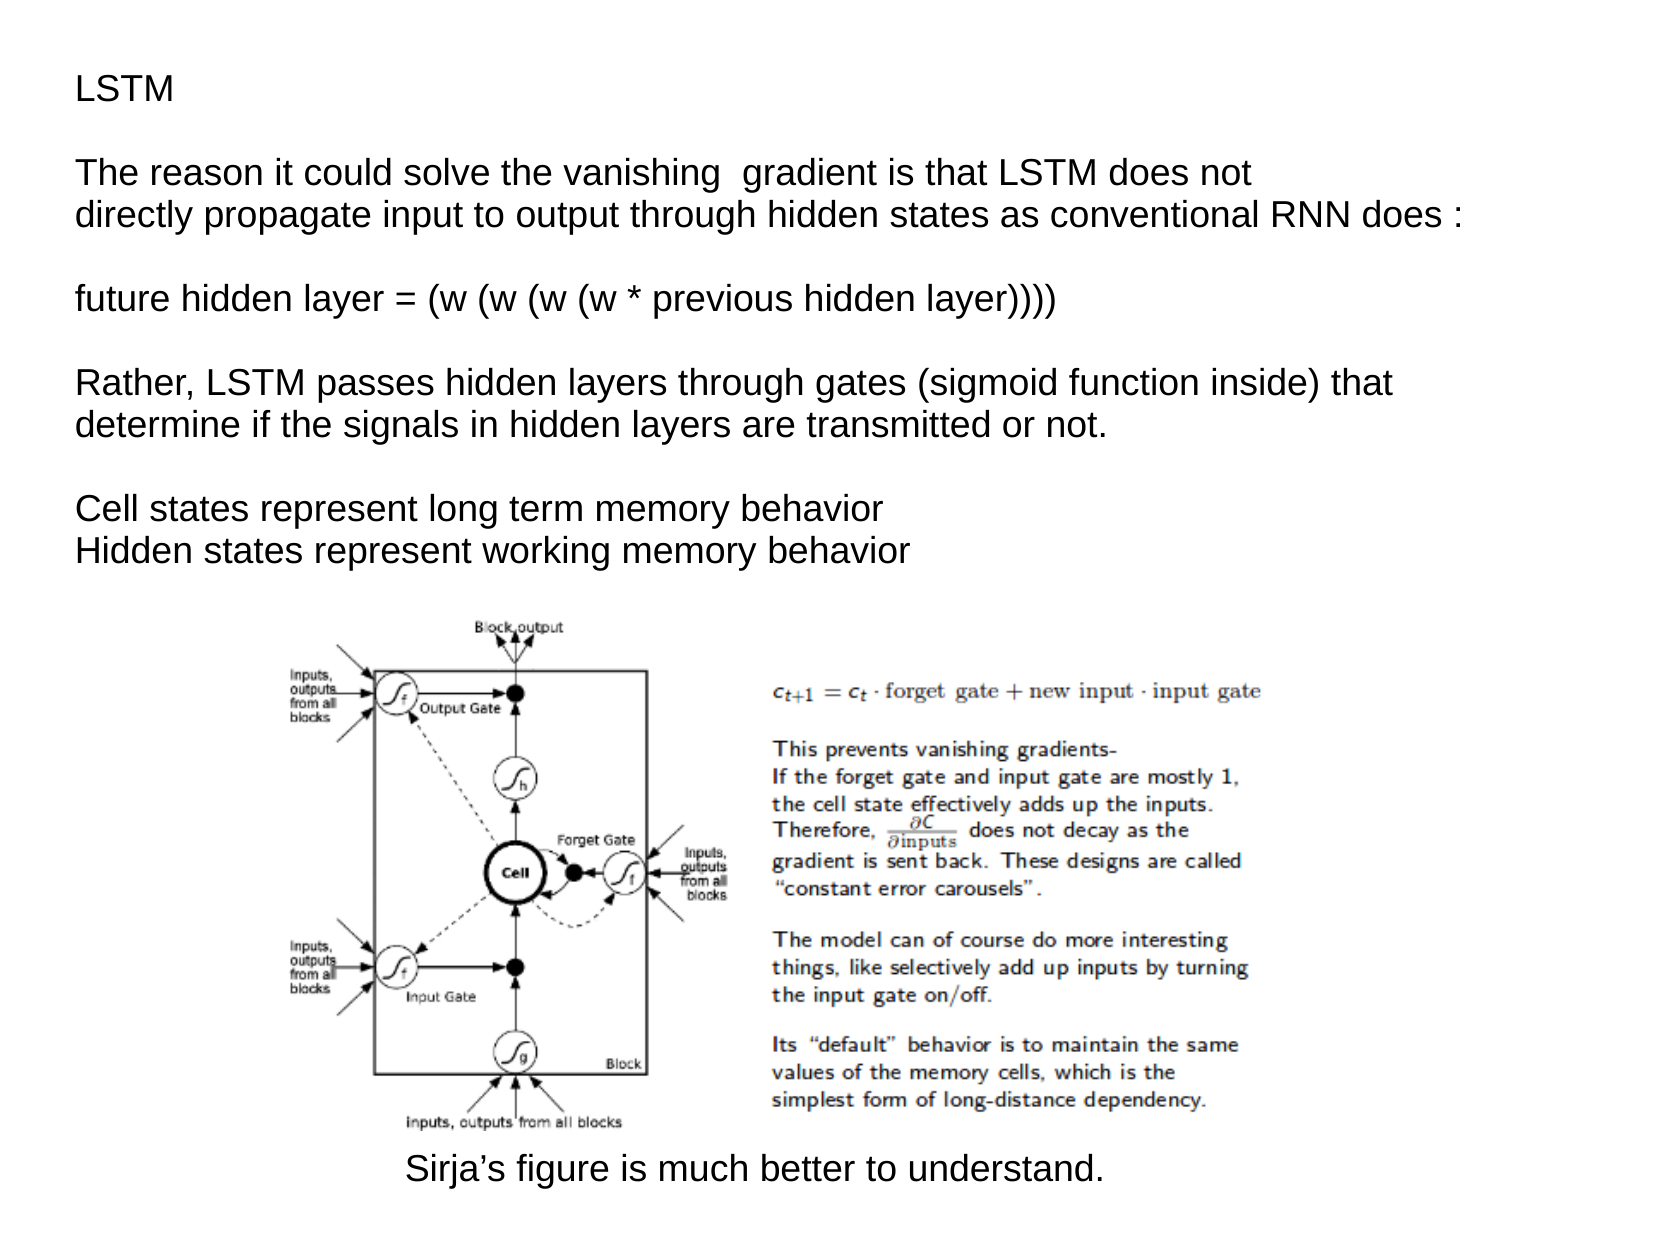

LSTM
The reason it could solve the vanishing gradient is that LSTM does not
directly propagate input to output through hidden states as conventional RNN does :
future hidden layer = (w (w (w (w * previous hidden layer))))
Rather, LSTM passes hidden layers through gates (sigmoid function inside) that determine if the signals in hidden layers are transmitted or not.
Cell states represent long term memory behavior
Hidden states represent working memory behavior
Sirja’s figure is much better to understand.